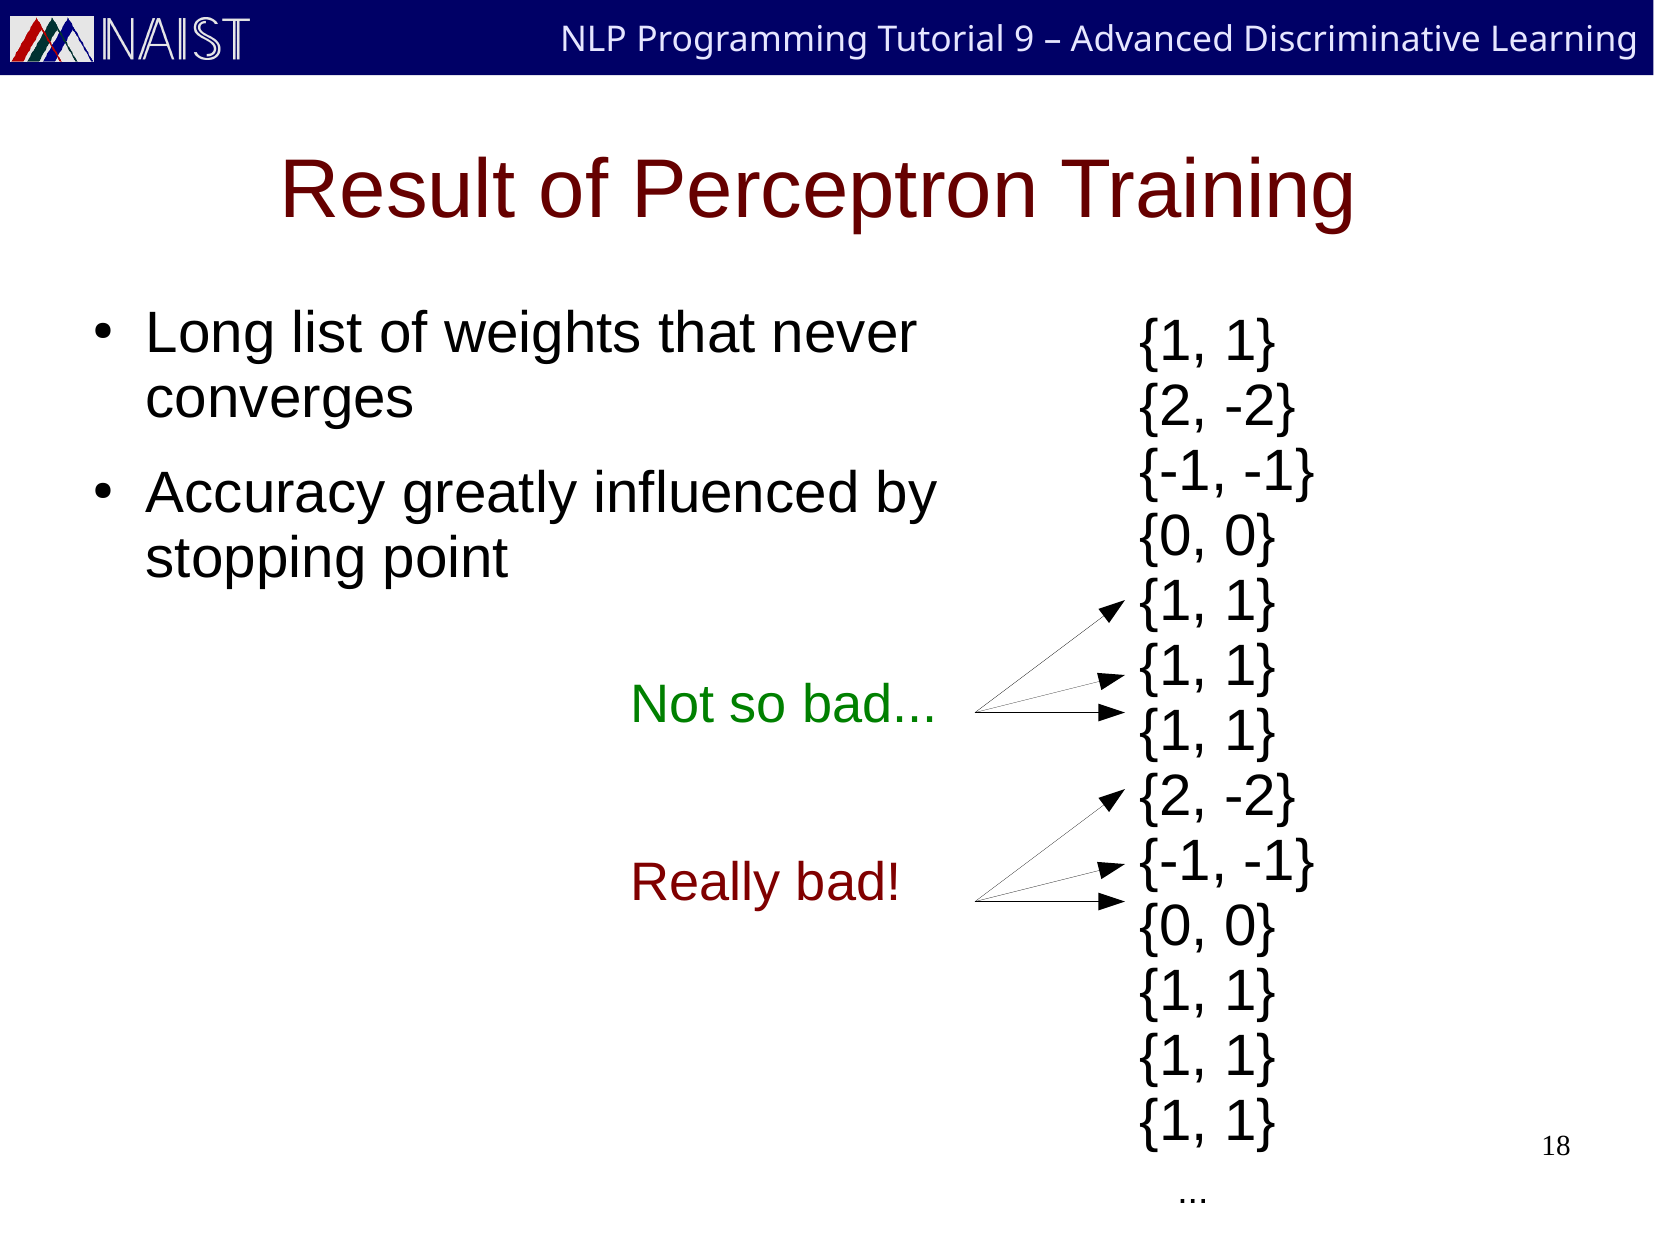

# Result of Perceptron Training
Long list of weights that never
converges
Accuracy greatly influenced by stopping point
{1, 1}
{2, -2}
{-1, -1}
{0, 0}
{1, 1}
{1, 1}
{1, 1}
{2, -2}
{-1, -1}
{0, 0}
{1, 1}
{1, 1}
{1, 1}
Not so bad...
Really bad!
18
...